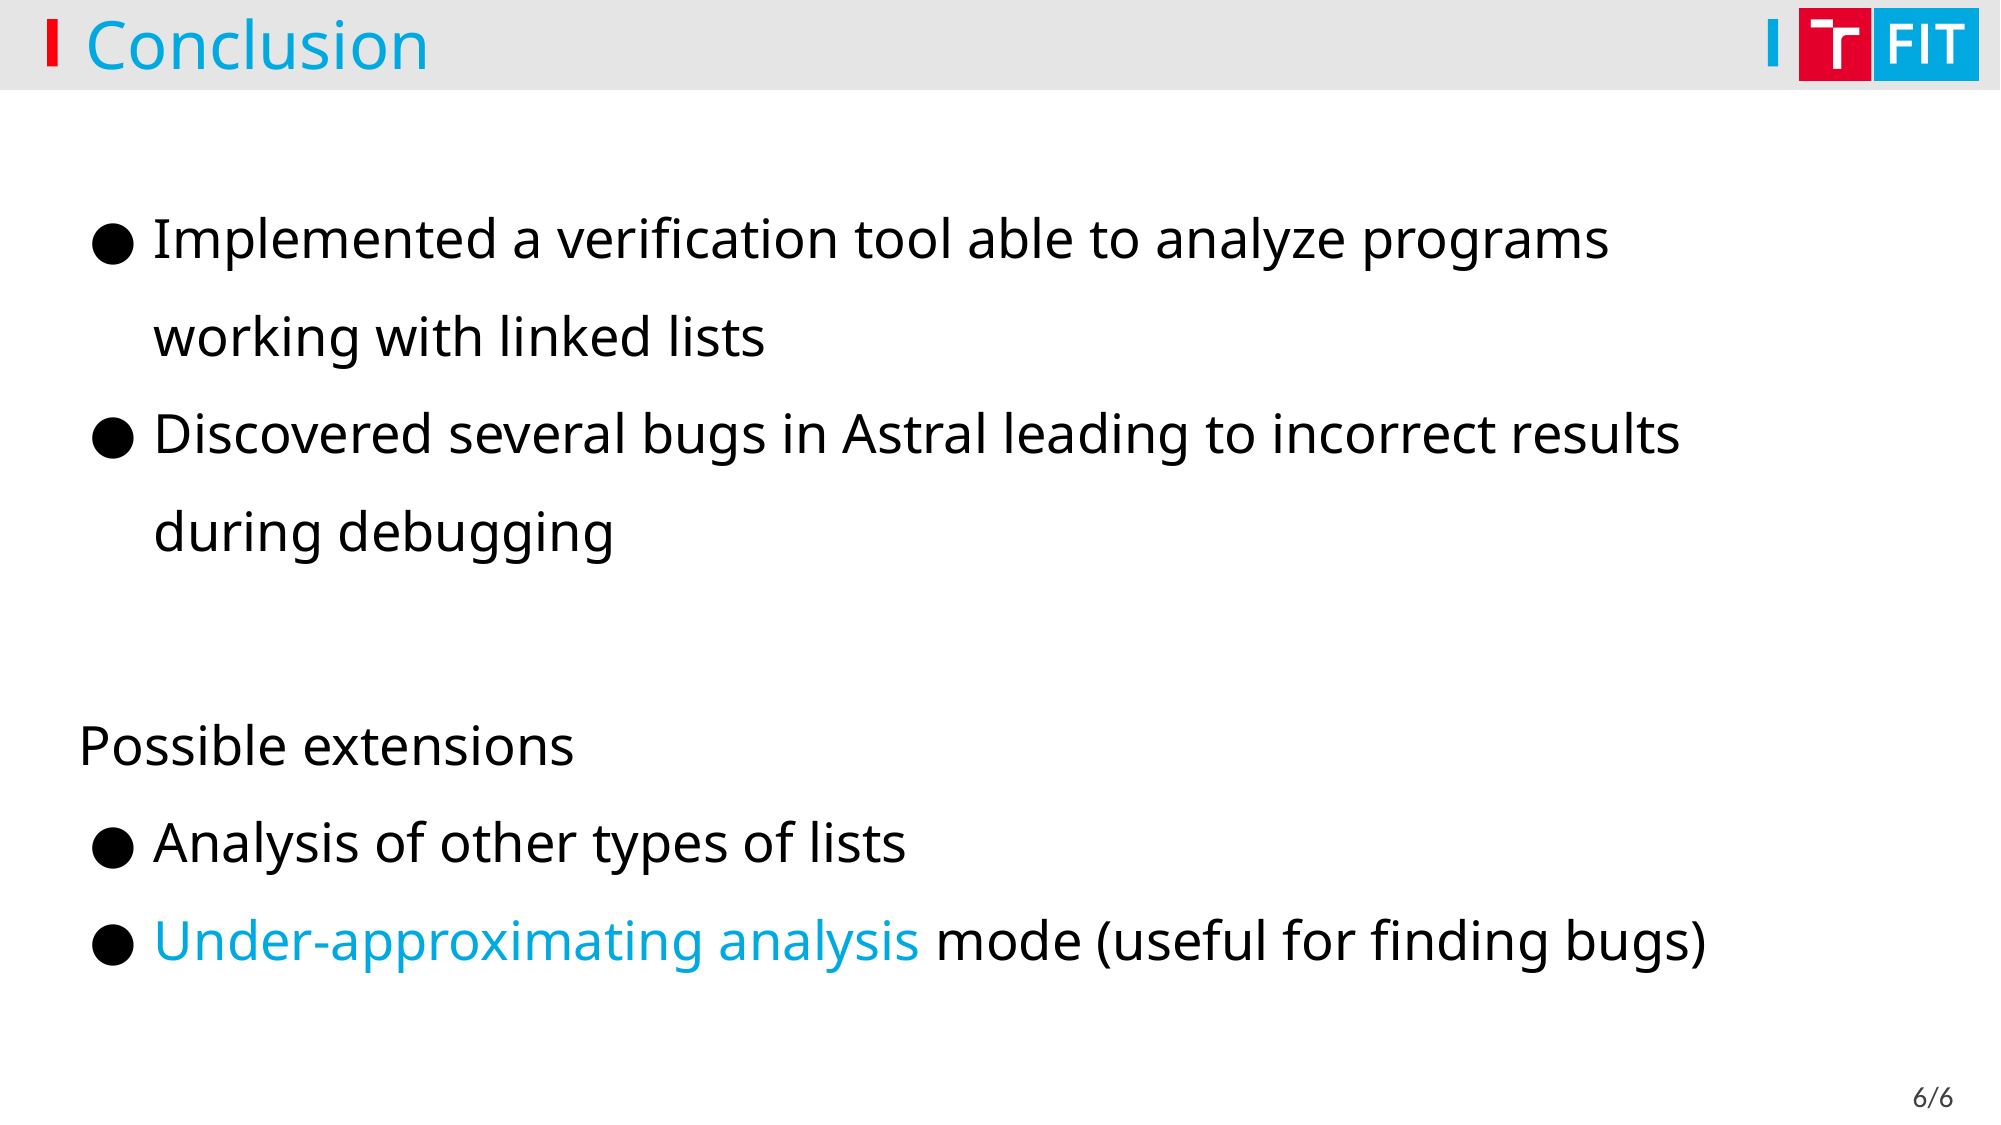

# Conclusion
Implemented a verification tool able to analyze programs working with linked lists
Discovered several bugs in Astral leading to incorrect results during debugging
Possible extensions
Analysis of other types of lists
Under-approximating analysis mode (useful for finding bugs)